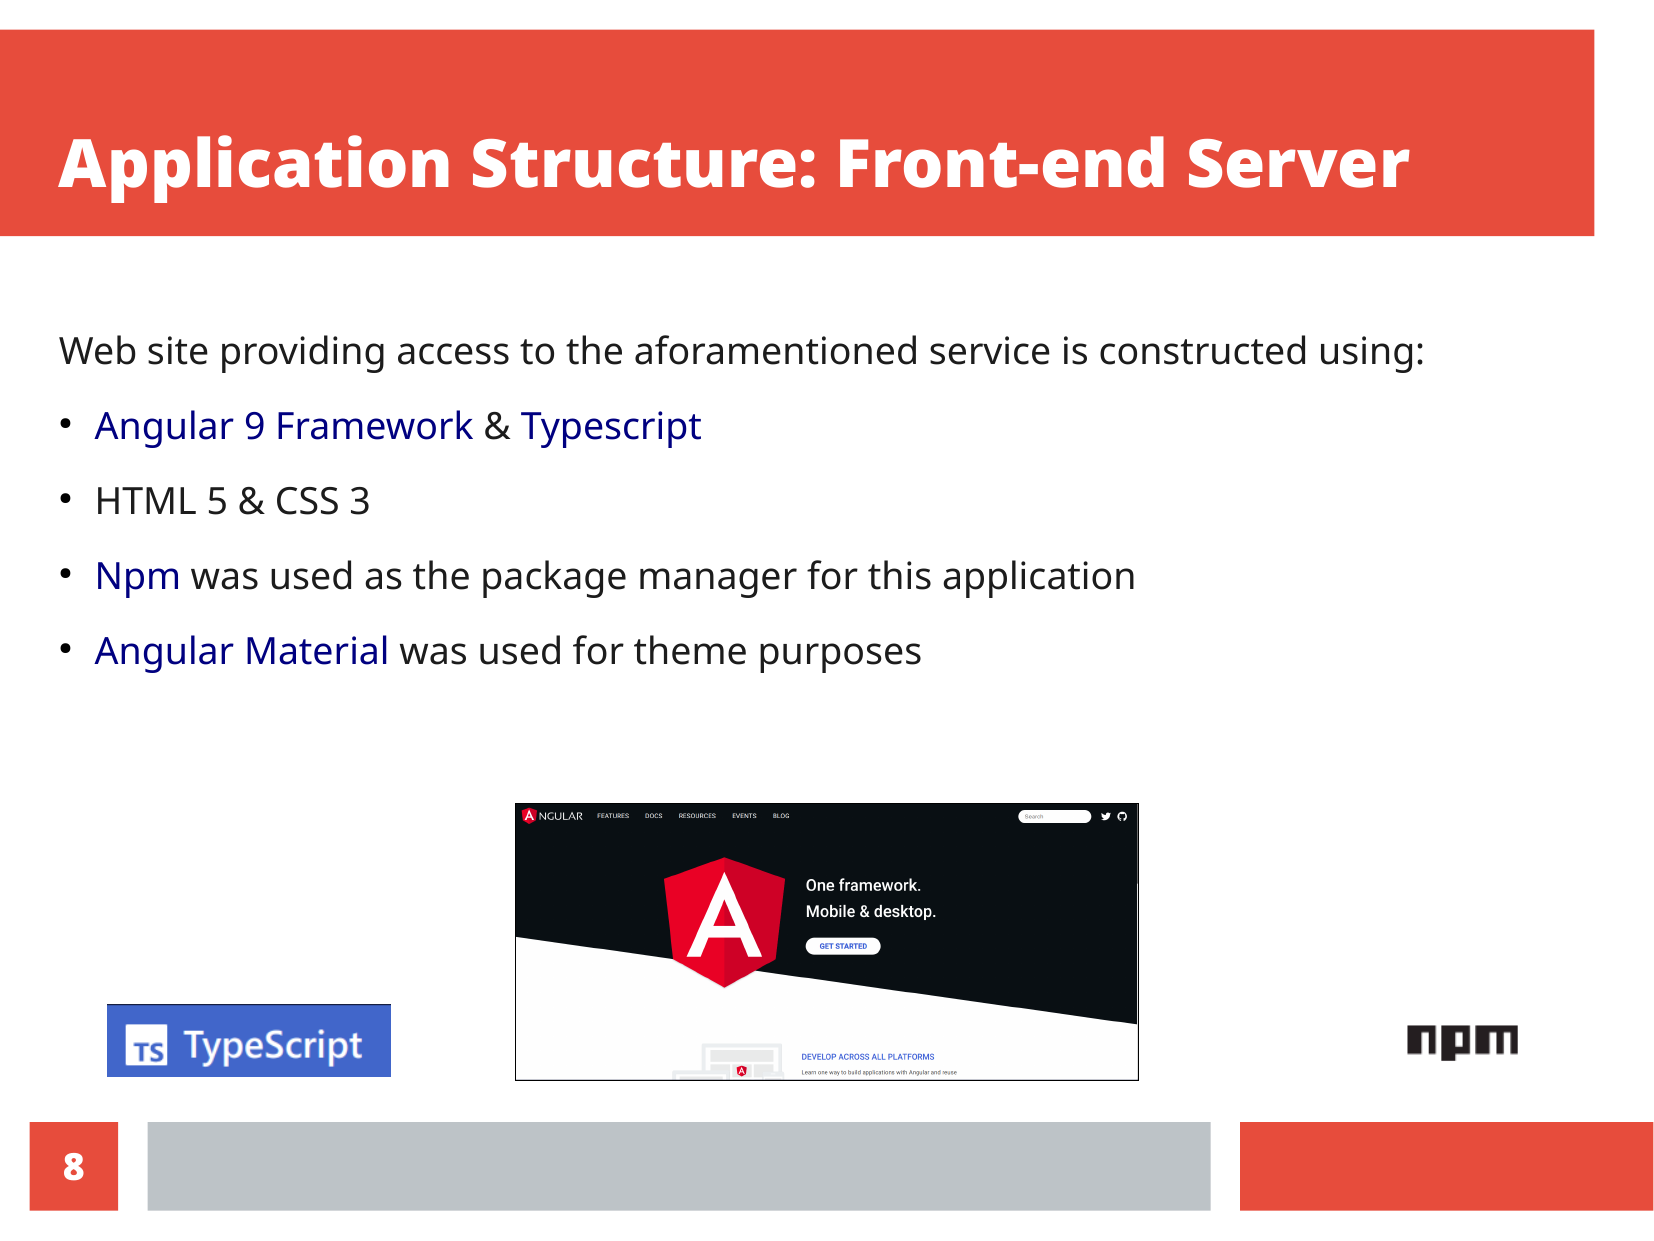

# Application Structure: Front-end Server
Web site providing access to the aforamentioned service is constructed using:
Angular 9 Framework & Typescript
HTML 5 & CSS 3
Npm was used as the package manager for this application
Angular Material was used for theme purposes
8